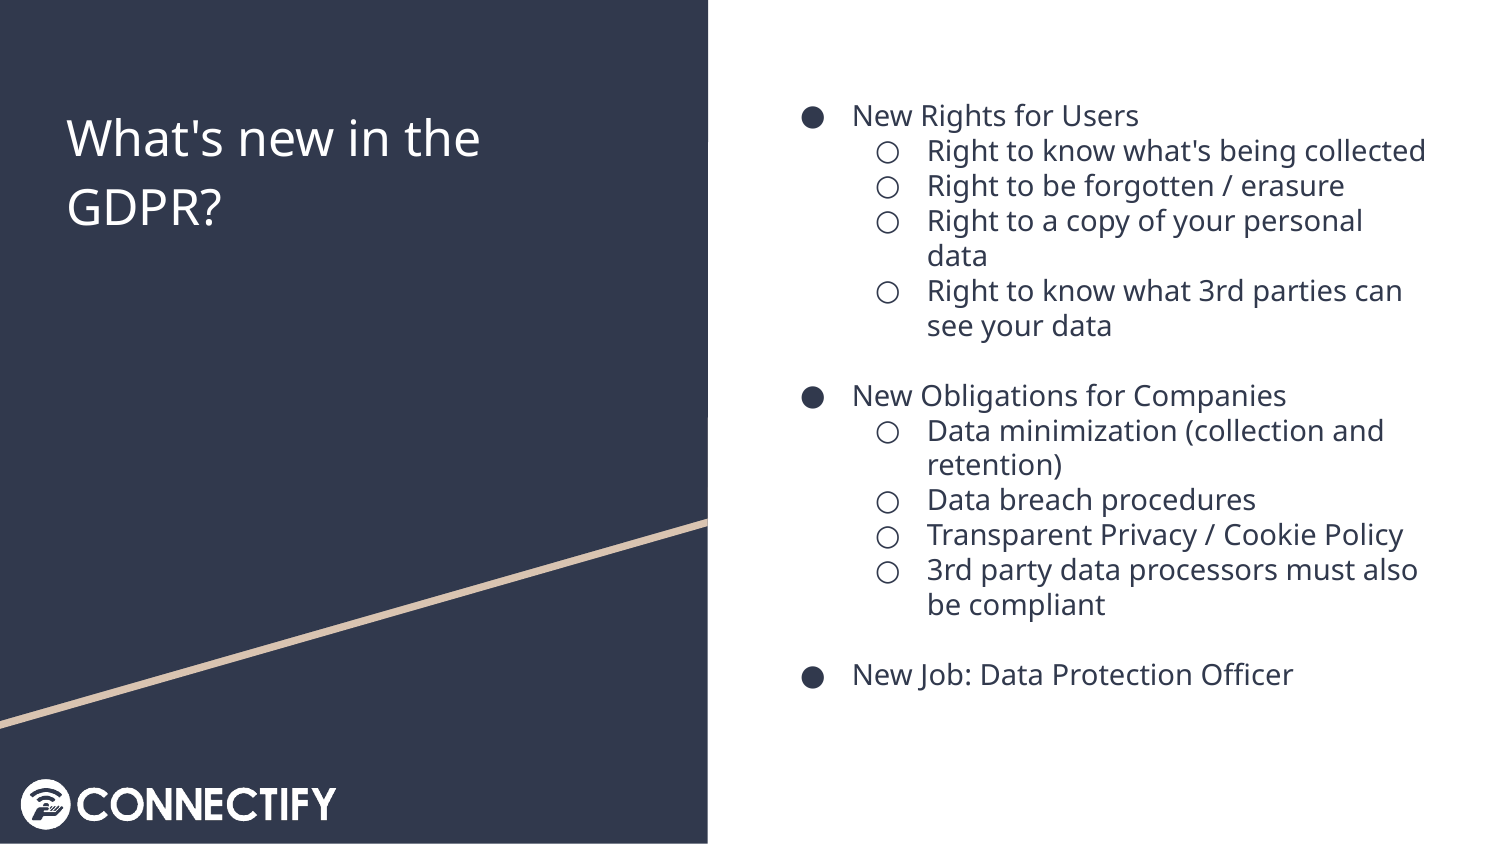

# What's new in the GDPR?
New Rights for Users
Right to know what's being collected
Right to be forgotten / erasure
Right to a copy of your personal data
Right to know what 3rd parties can see your data
New Obligations for Companies
Data minimization (collection and retention)
Data breach procedures
Transparent Privacy / Cookie Policy
3rd party data processors must also be compliant
New Job: Data Protection Officer